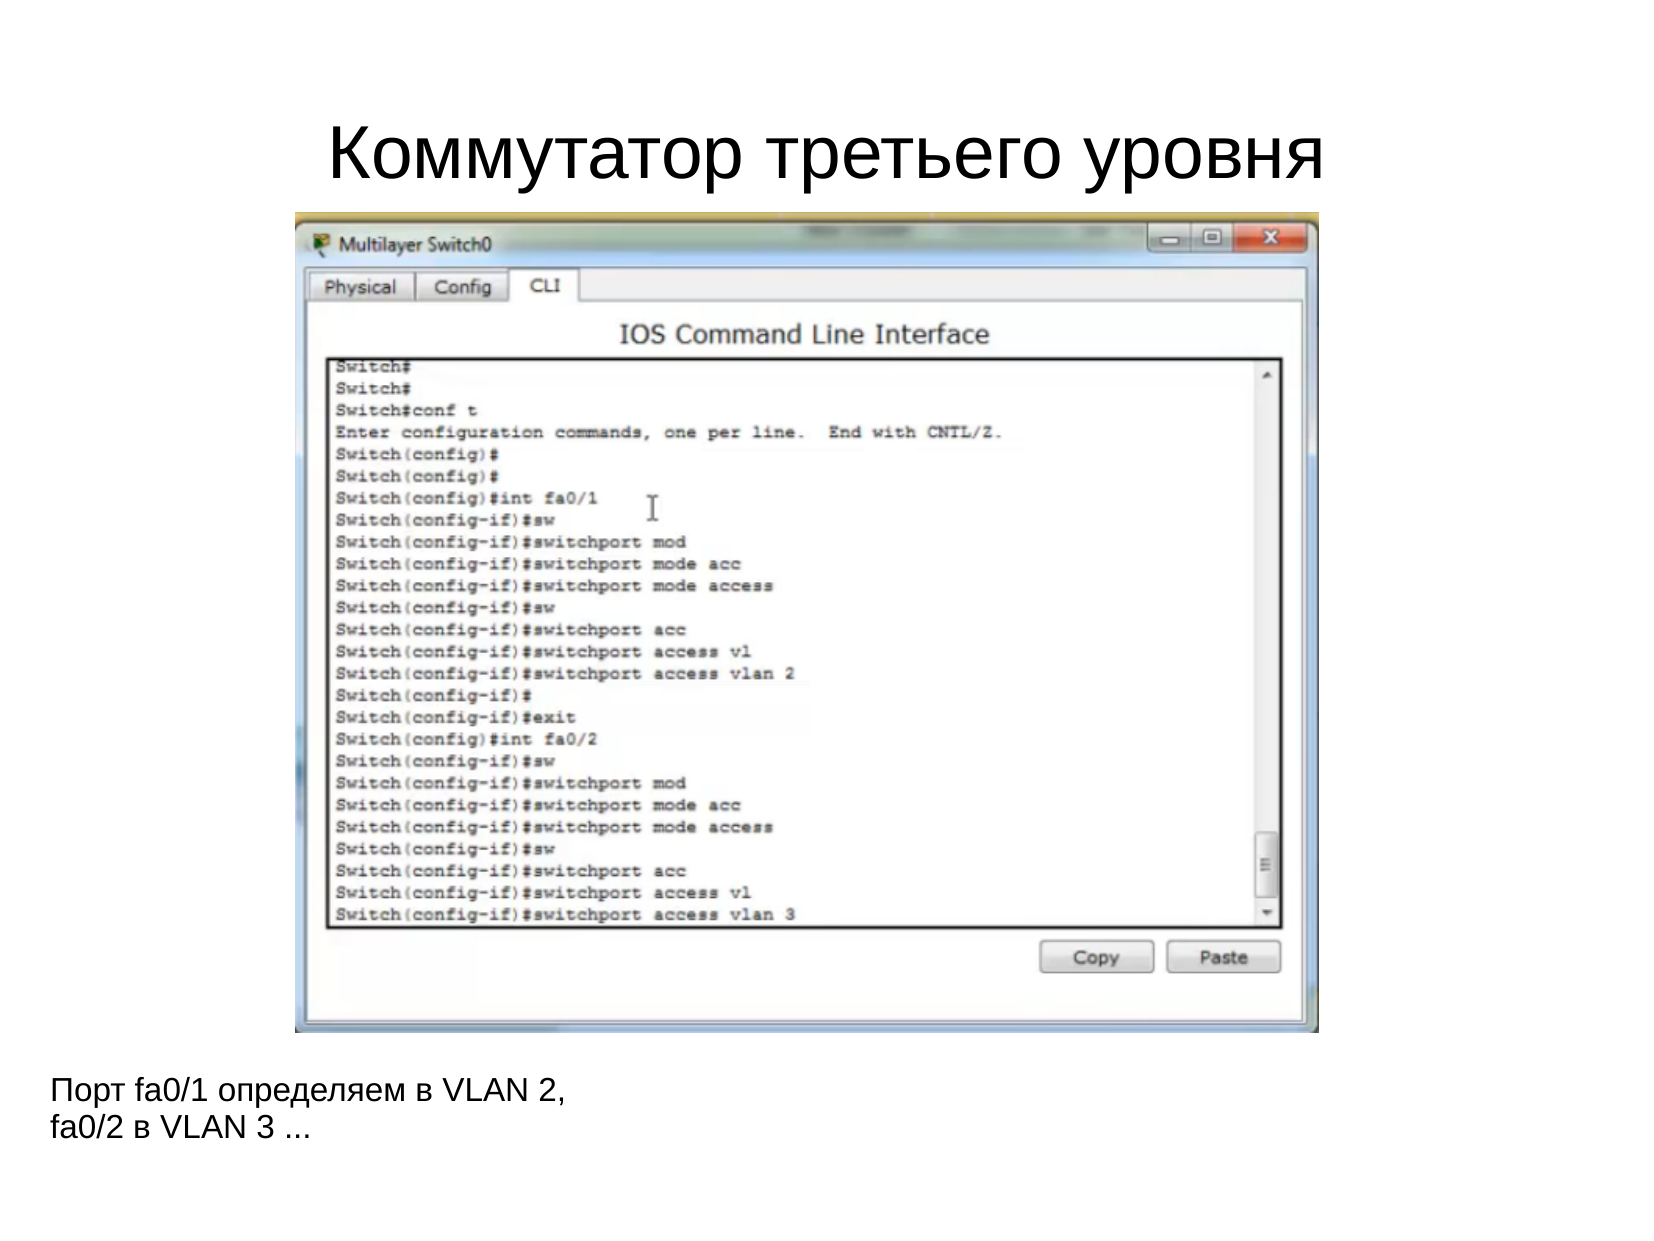

# Коммутатор третьего уровня
Порт fa0/1 определяем в VLAN 2,
fa0/2 в VLAN 3 ...